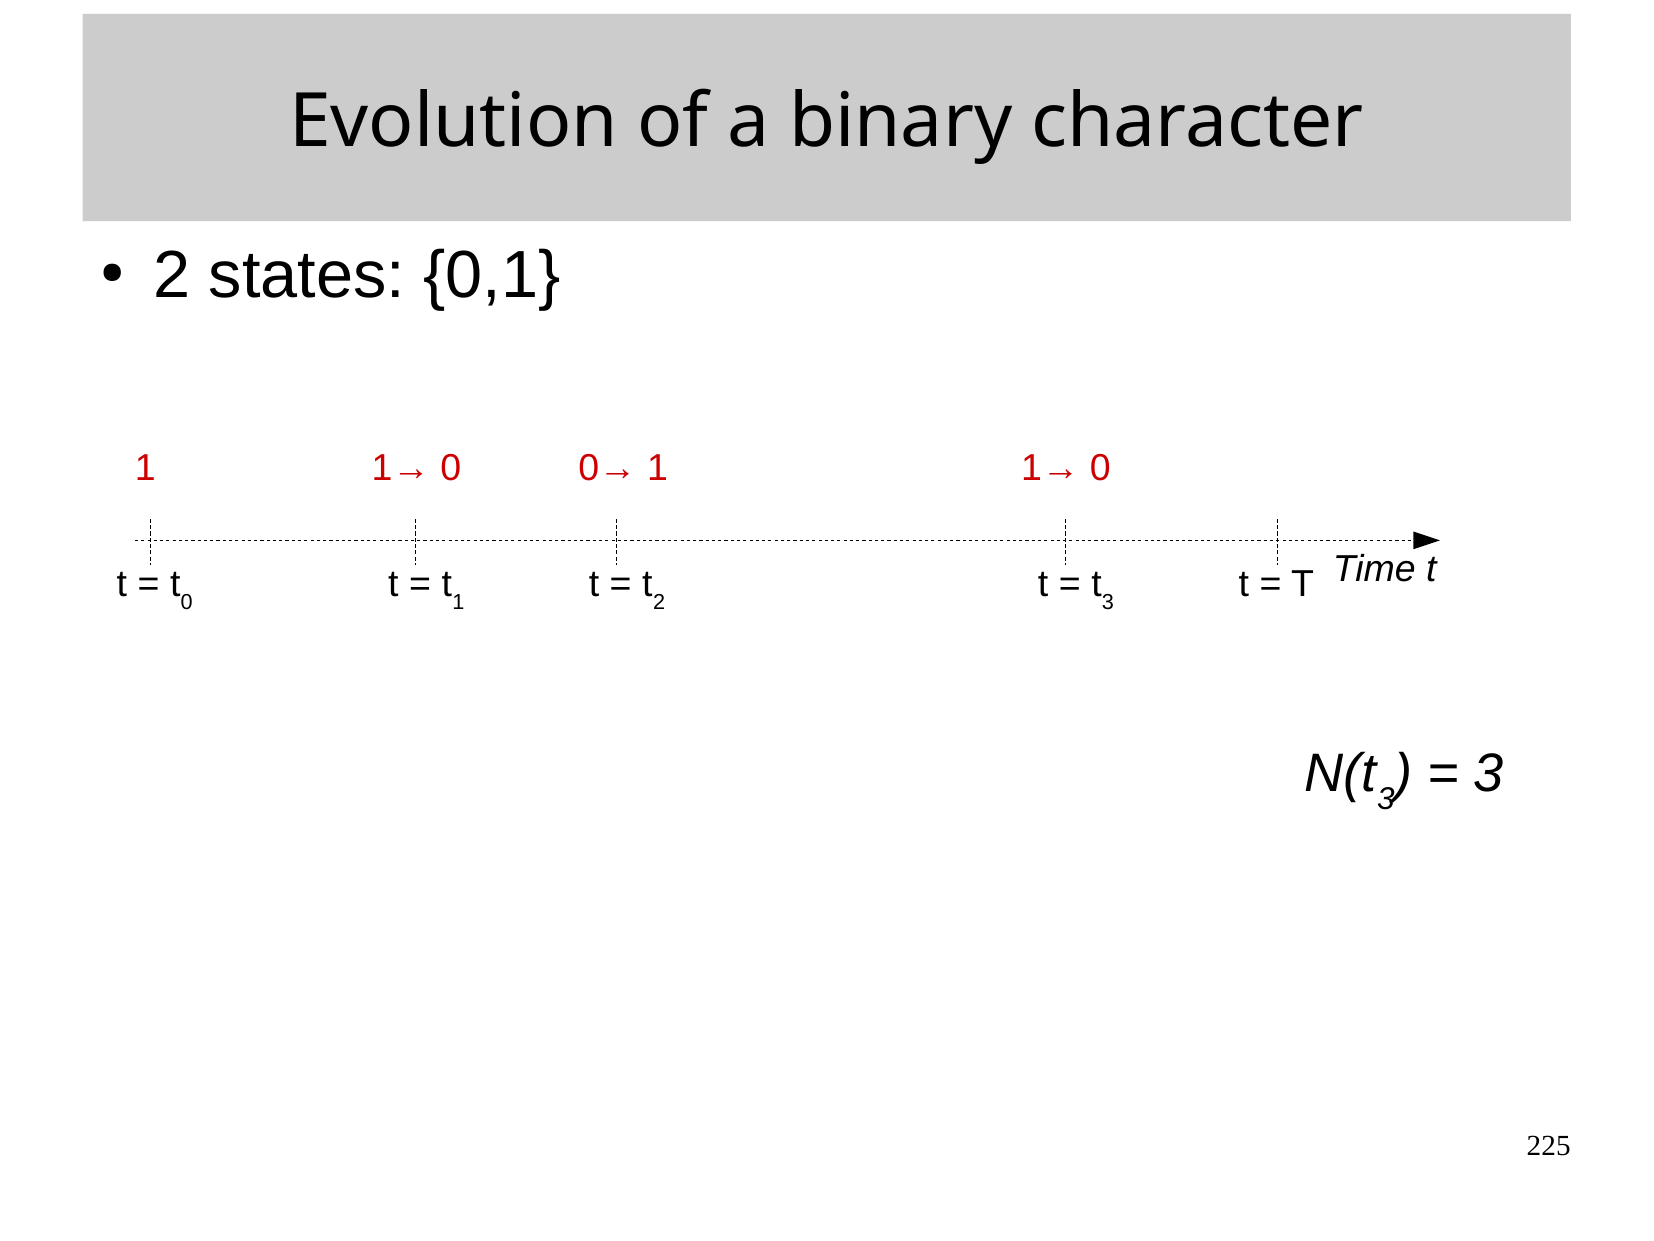

# Evolution of a binary character
2 states: {0,1}
1
1→ 0
0→ 1
1→ 0
Time t
t = t0
t = t1
t = t2
t = t3
t = T
N(t3) = 3
225